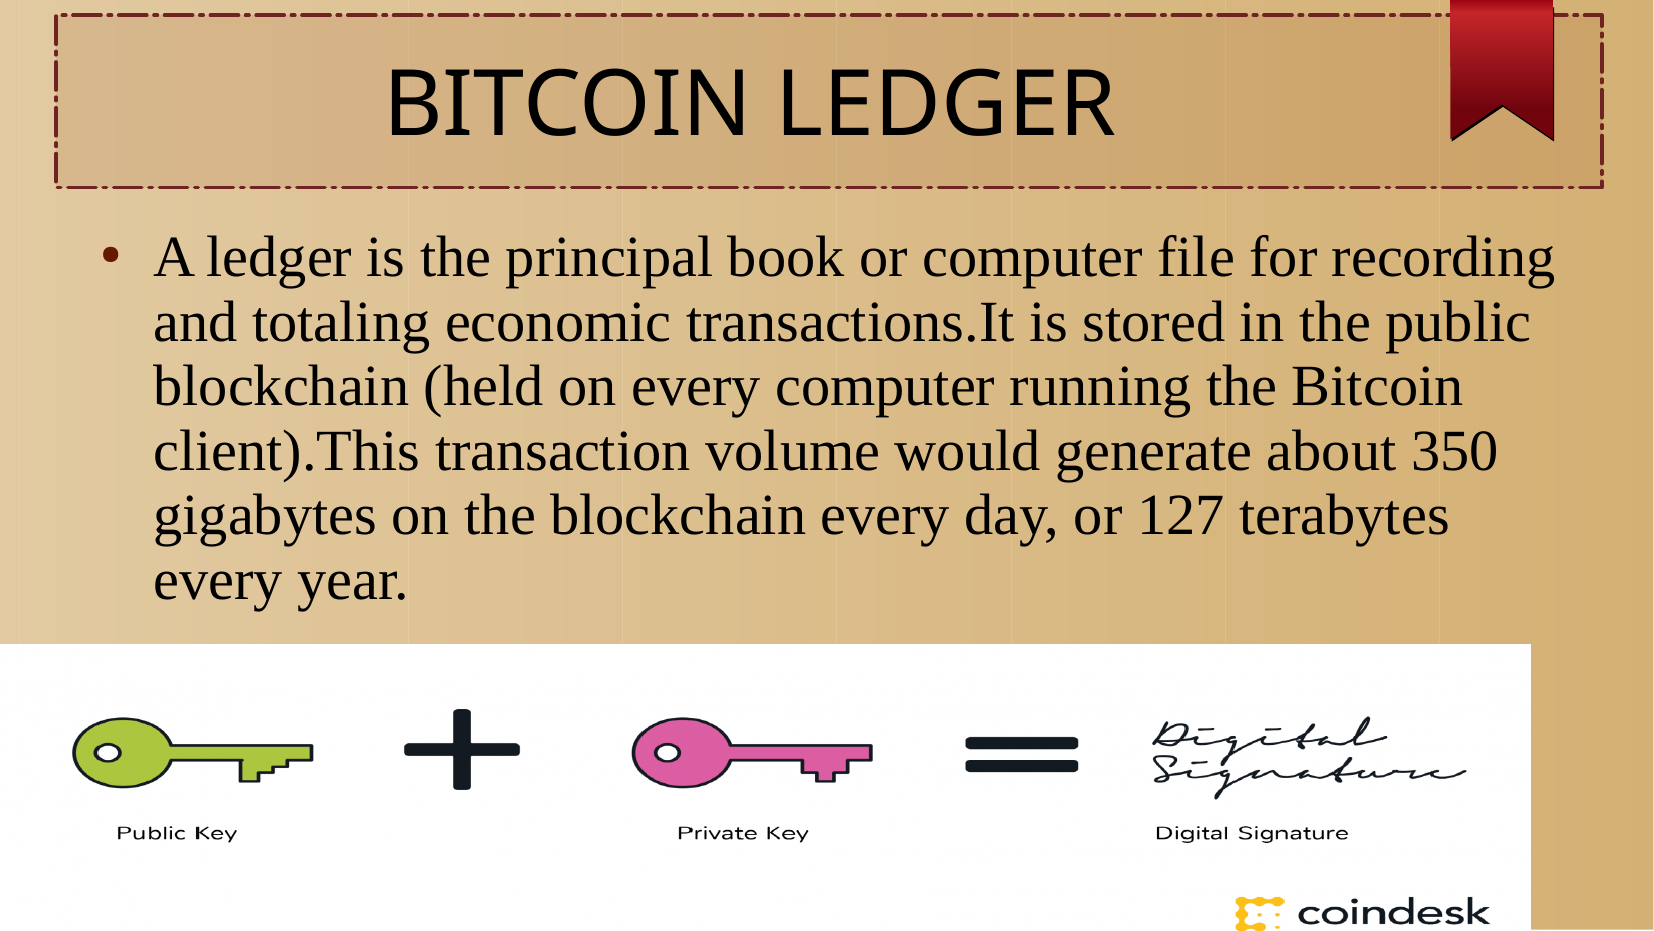

# BITCOIN LEDGER
A ledger is the principal book or computer file for recording and totaling economic transactions.It is stored in the public blockchain (held on every computer running the Bitcoin client).This transaction volume would generate about 350 gigabytes on the blockchain every day, or 127 terabytes every year.